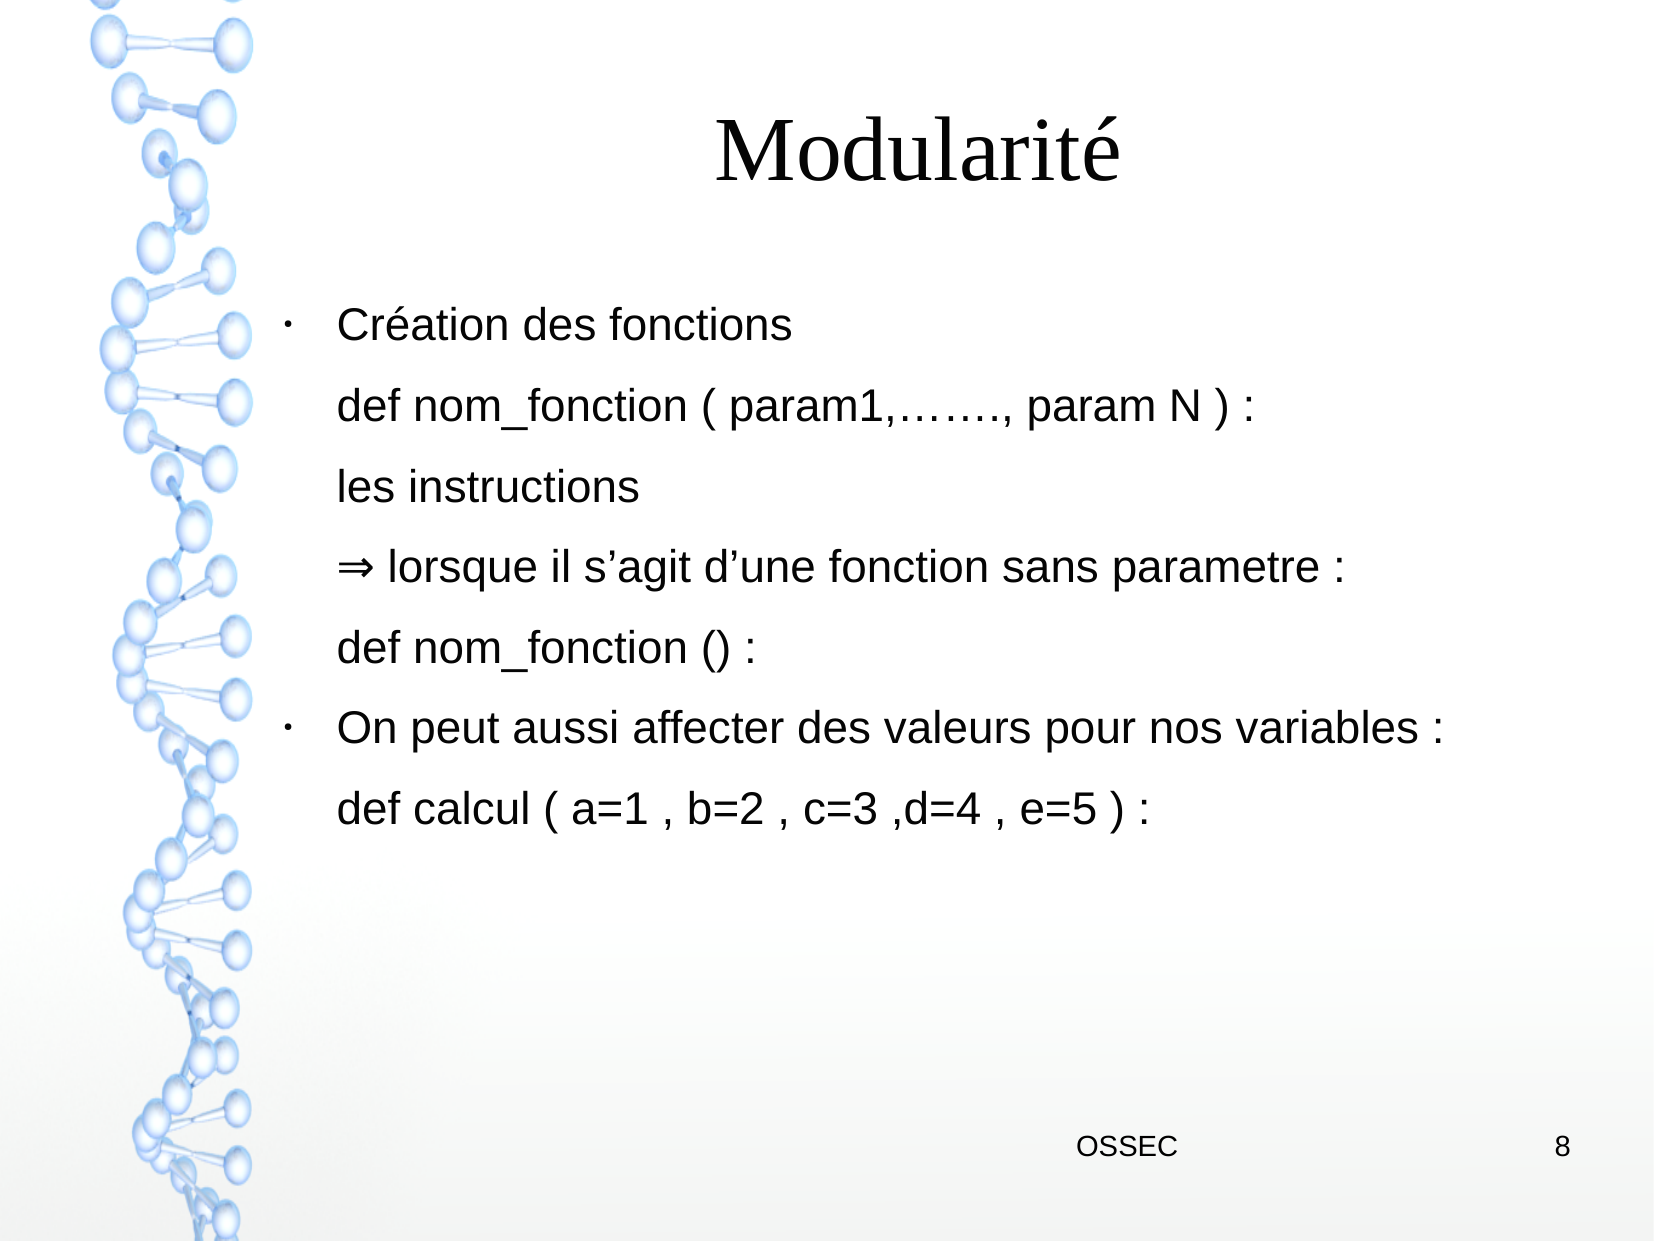

# Modularité
Création des fonctions
def nom_fonction ( param1,……., param N ) :
les instructions
⇒ lorsque il s’agit d’une fonction sans parametre :
def nom_fonction () :
On peut aussi affecter des valeurs pour nos variables :
def calcul ( a=1 , b=2 , c=3 ,d=4 , e=5 ) :
OSSEC
8